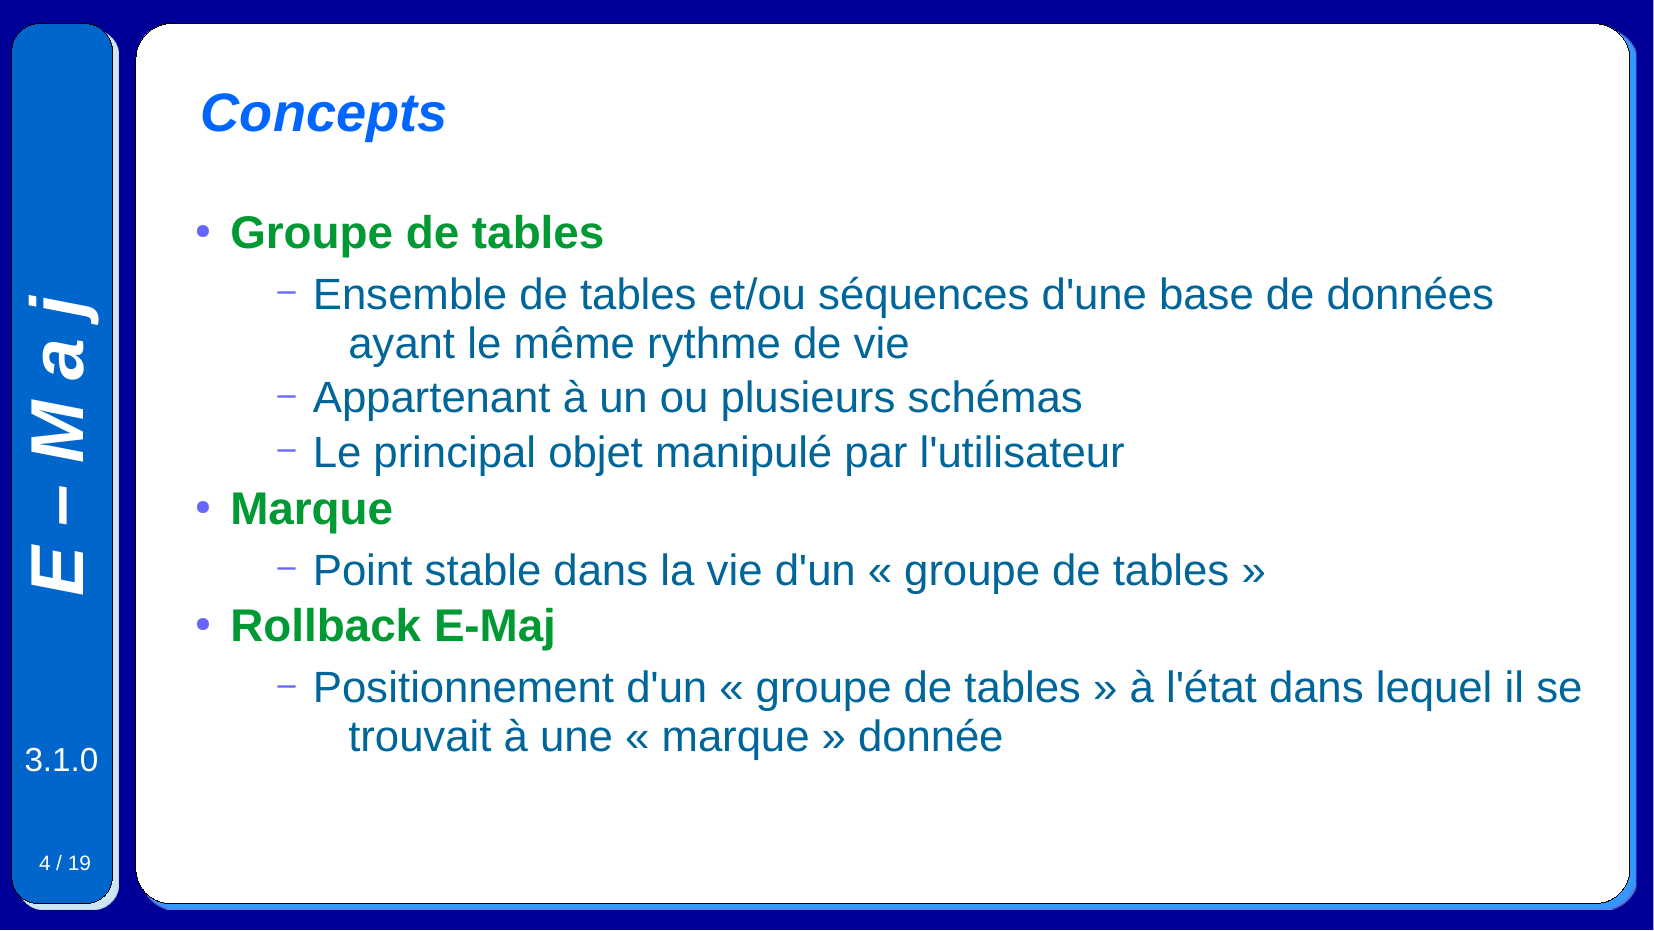

# Concepts
Groupe de tables
Ensemble de tables et/ou séquences d'une base de données ayant le même rythme de vie
Appartenant à un ou plusieurs schémas
Le principal objet manipulé par l'utilisateur
Marque
Point stable dans la vie d'un « groupe de tables »
Rollback E-Maj
Positionnement d'un « groupe de tables » à l'état dans lequel il se trouvait à une « marque » donnée